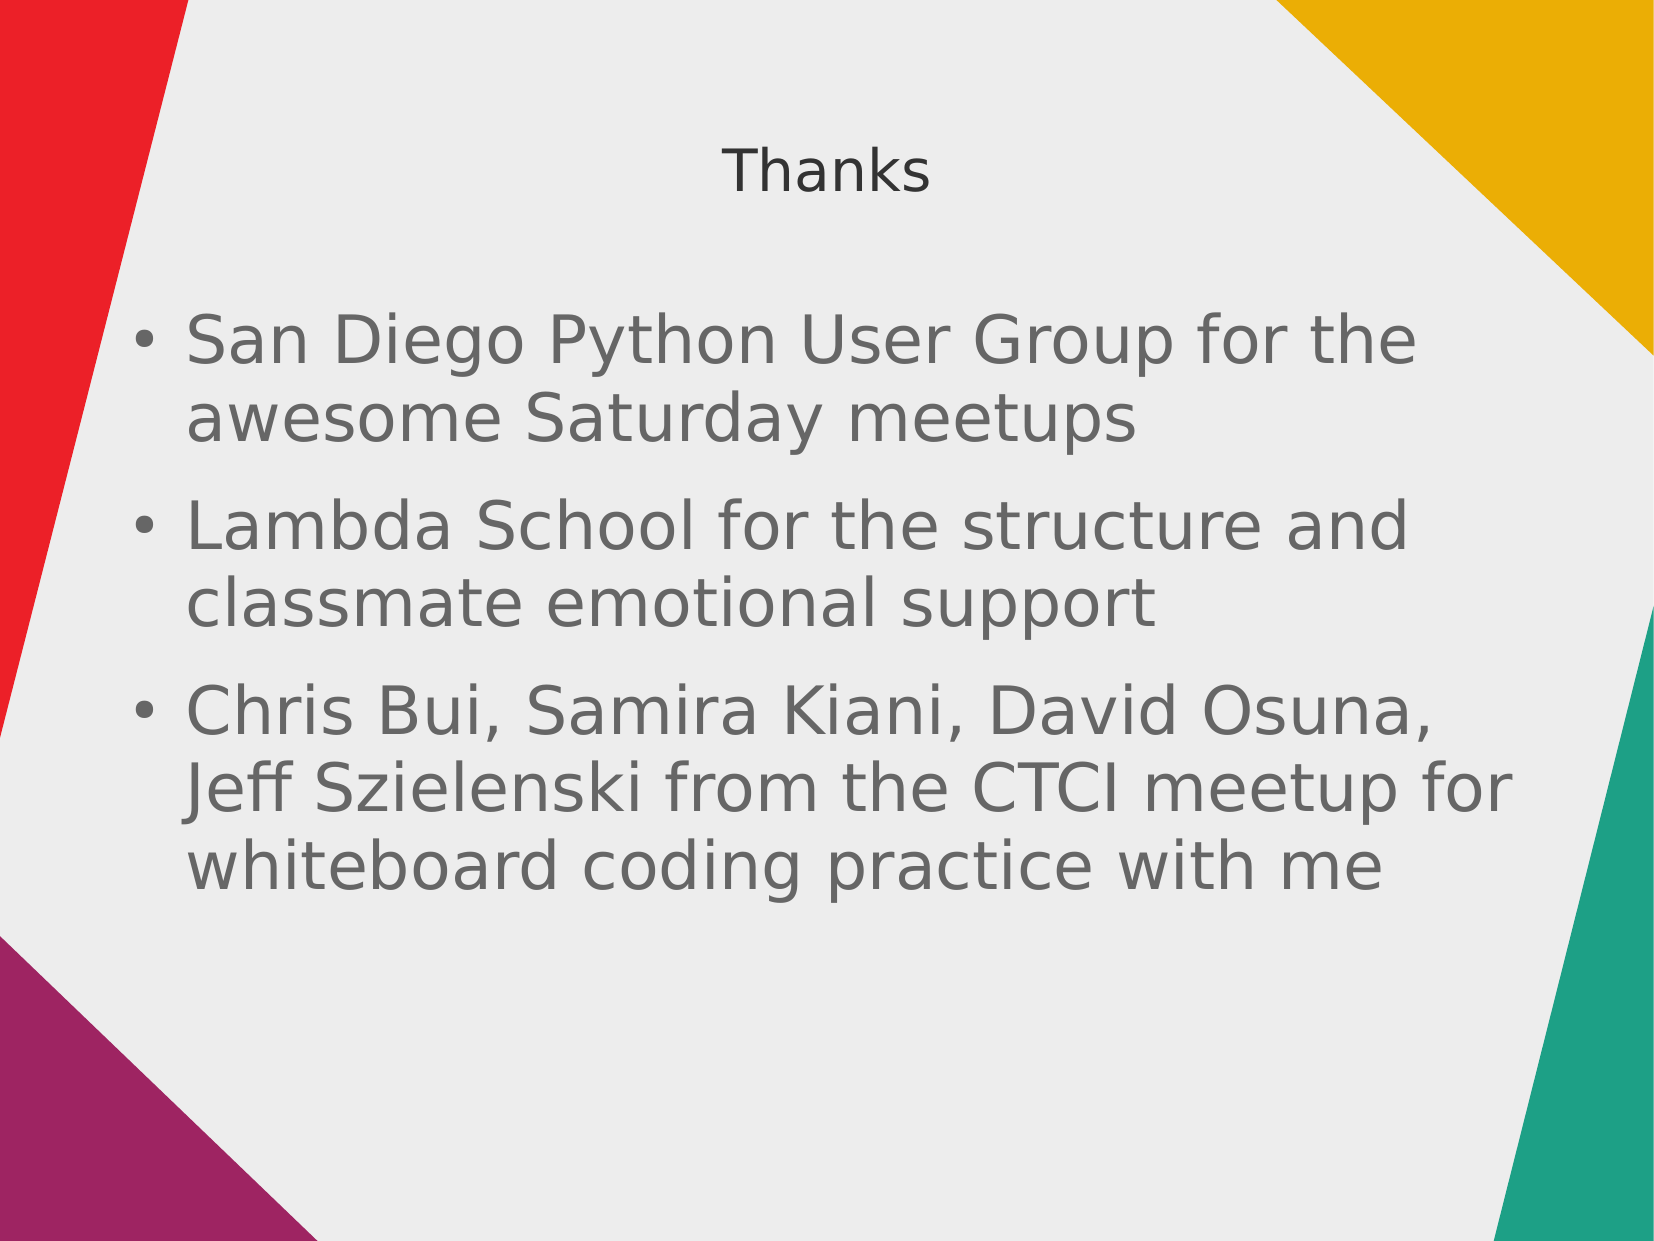

# Thanks
San Diego Python User Group for the awesome Saturday meetups
Lambda School for the structure and classmate emotional support
Chris Bui, Samira Kiani, David Osuna, Jeff Szielenski from the CTCI meetup for whiteboard coding practice with me